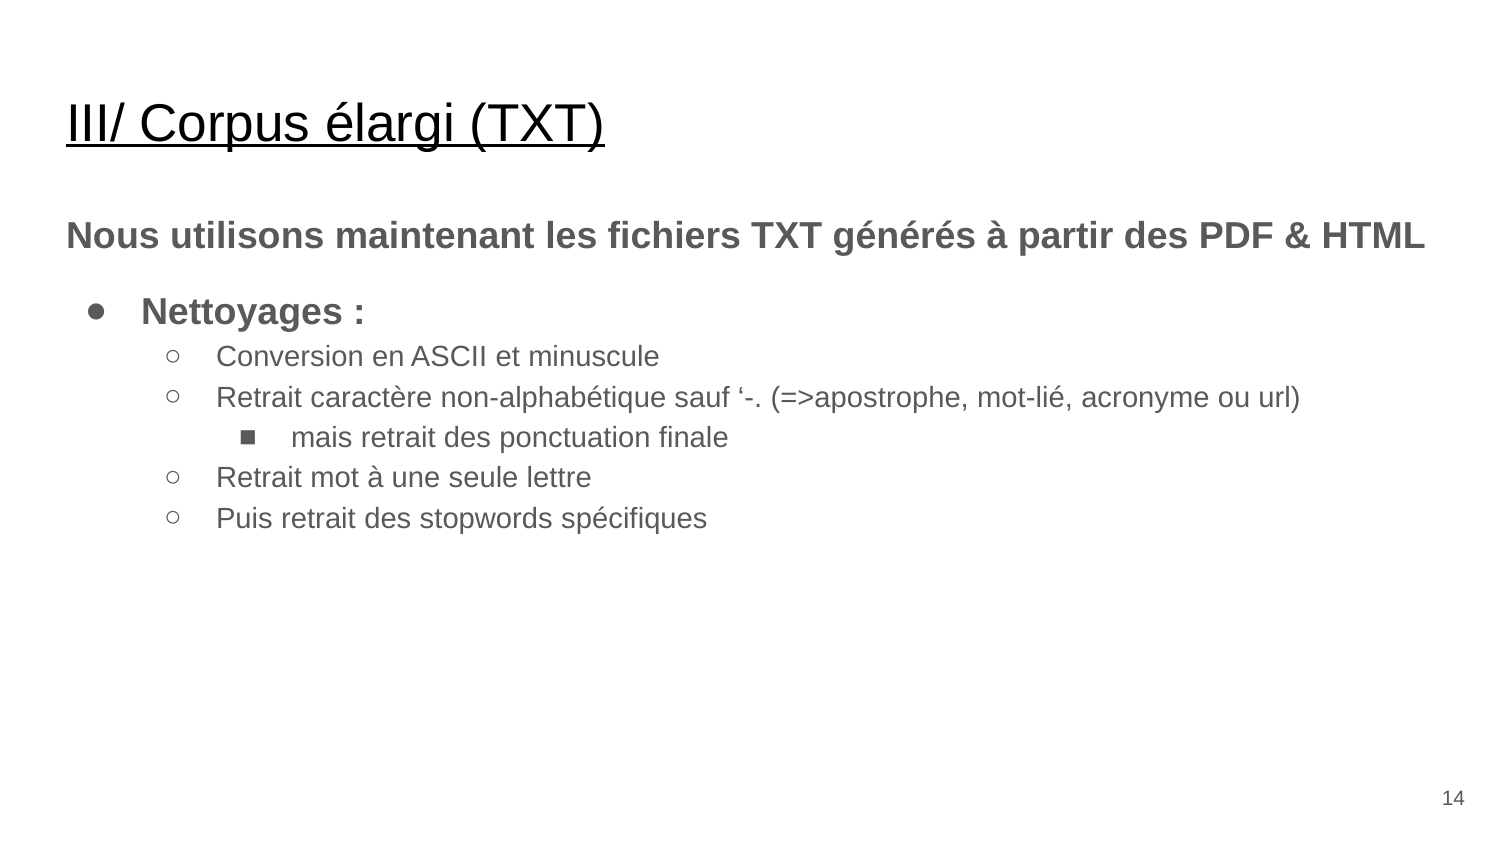

# III/ Corpus élargi (TXT)
Nous utilisons maintenant les fichiers TXT générés à partir des PDF & HTML
Nettoyages :
Conversion en ASCII et minuscule
Retrait caractère non-alphabétique sauf ‘-. (=>apostrophe, mot-lié, acronyme ou url)
mais retrait des ponctuation finale
Retrait mot à une seule lettre
Puis retrait des stopwords spécifiques